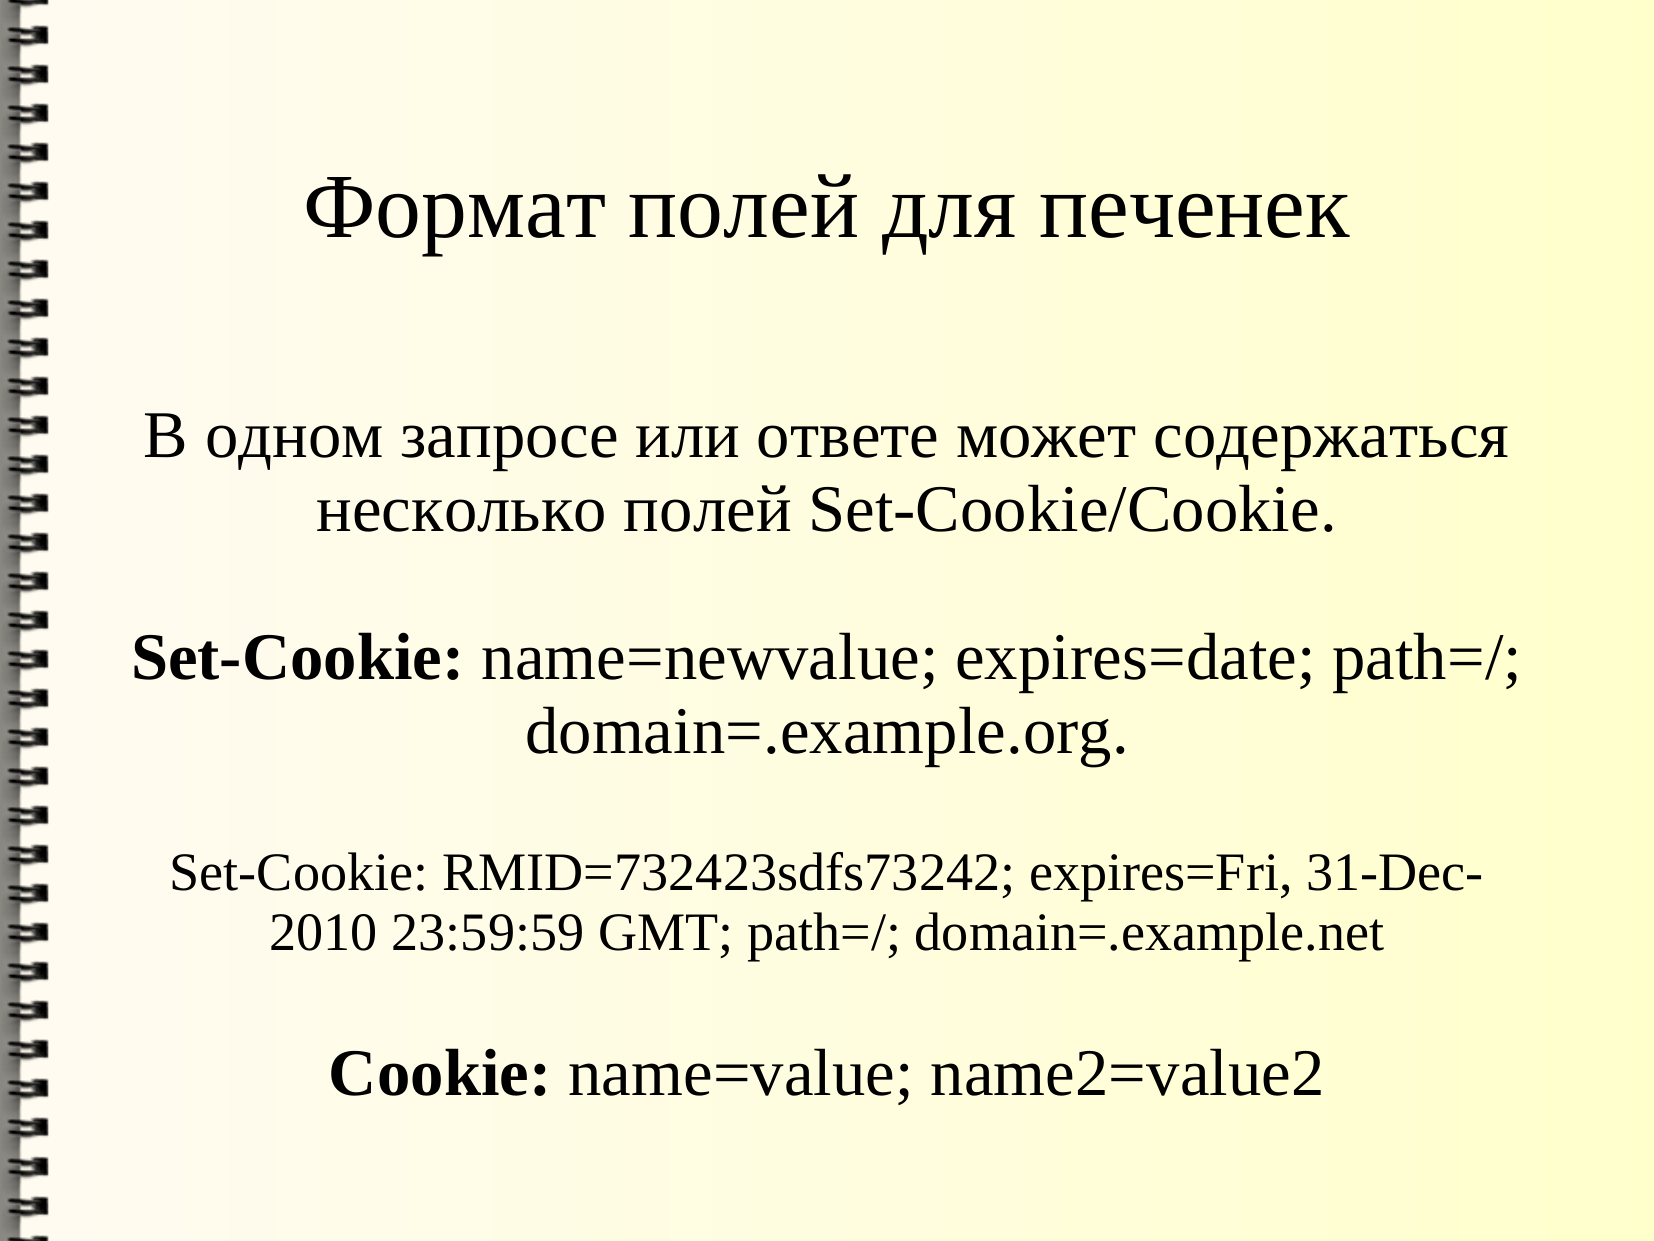

# Формат полей для печенек
В одном запросе или ответе может содержаться несколько полей Set-Cookie/Cookie.
Set-Cookie: name=newvalue; expires=date; path=/; domain=.example.org.
Set-Cookie: RMID=732423sdfs73242; expires=Fri, 31-Dec-2010 23:59:59 GMT; path=/; domain=.example.net
Cookie: name=value; name2=value2